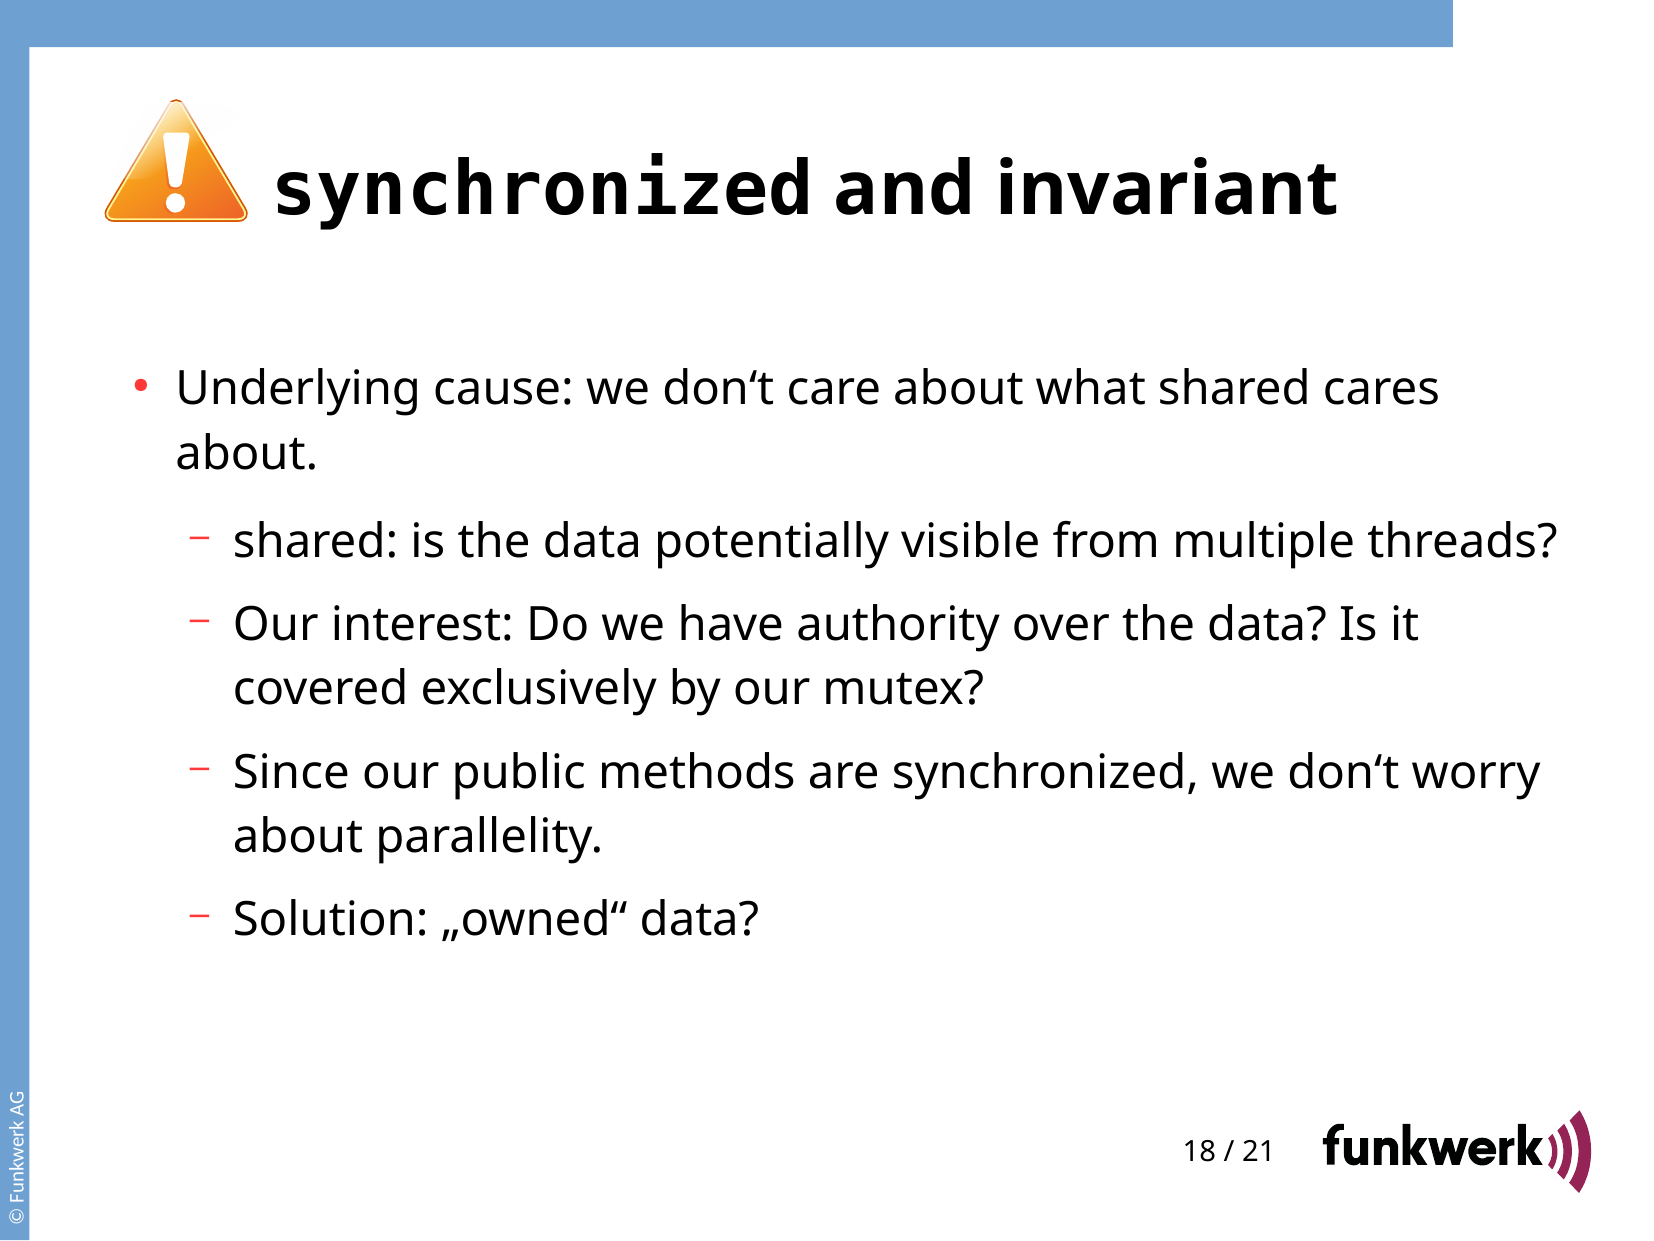

# synchronized and invariant
Underlying cause: we don‘t care about what shared cares about.
shared: is the data potentially visible from multiple threads?
Our interest: Do we have authority over the data? Is it covered exclusively by our mutex?
Since our public methods are synchronized, we don‘t worry about parallelity.
Solution: „owned“ data?
18